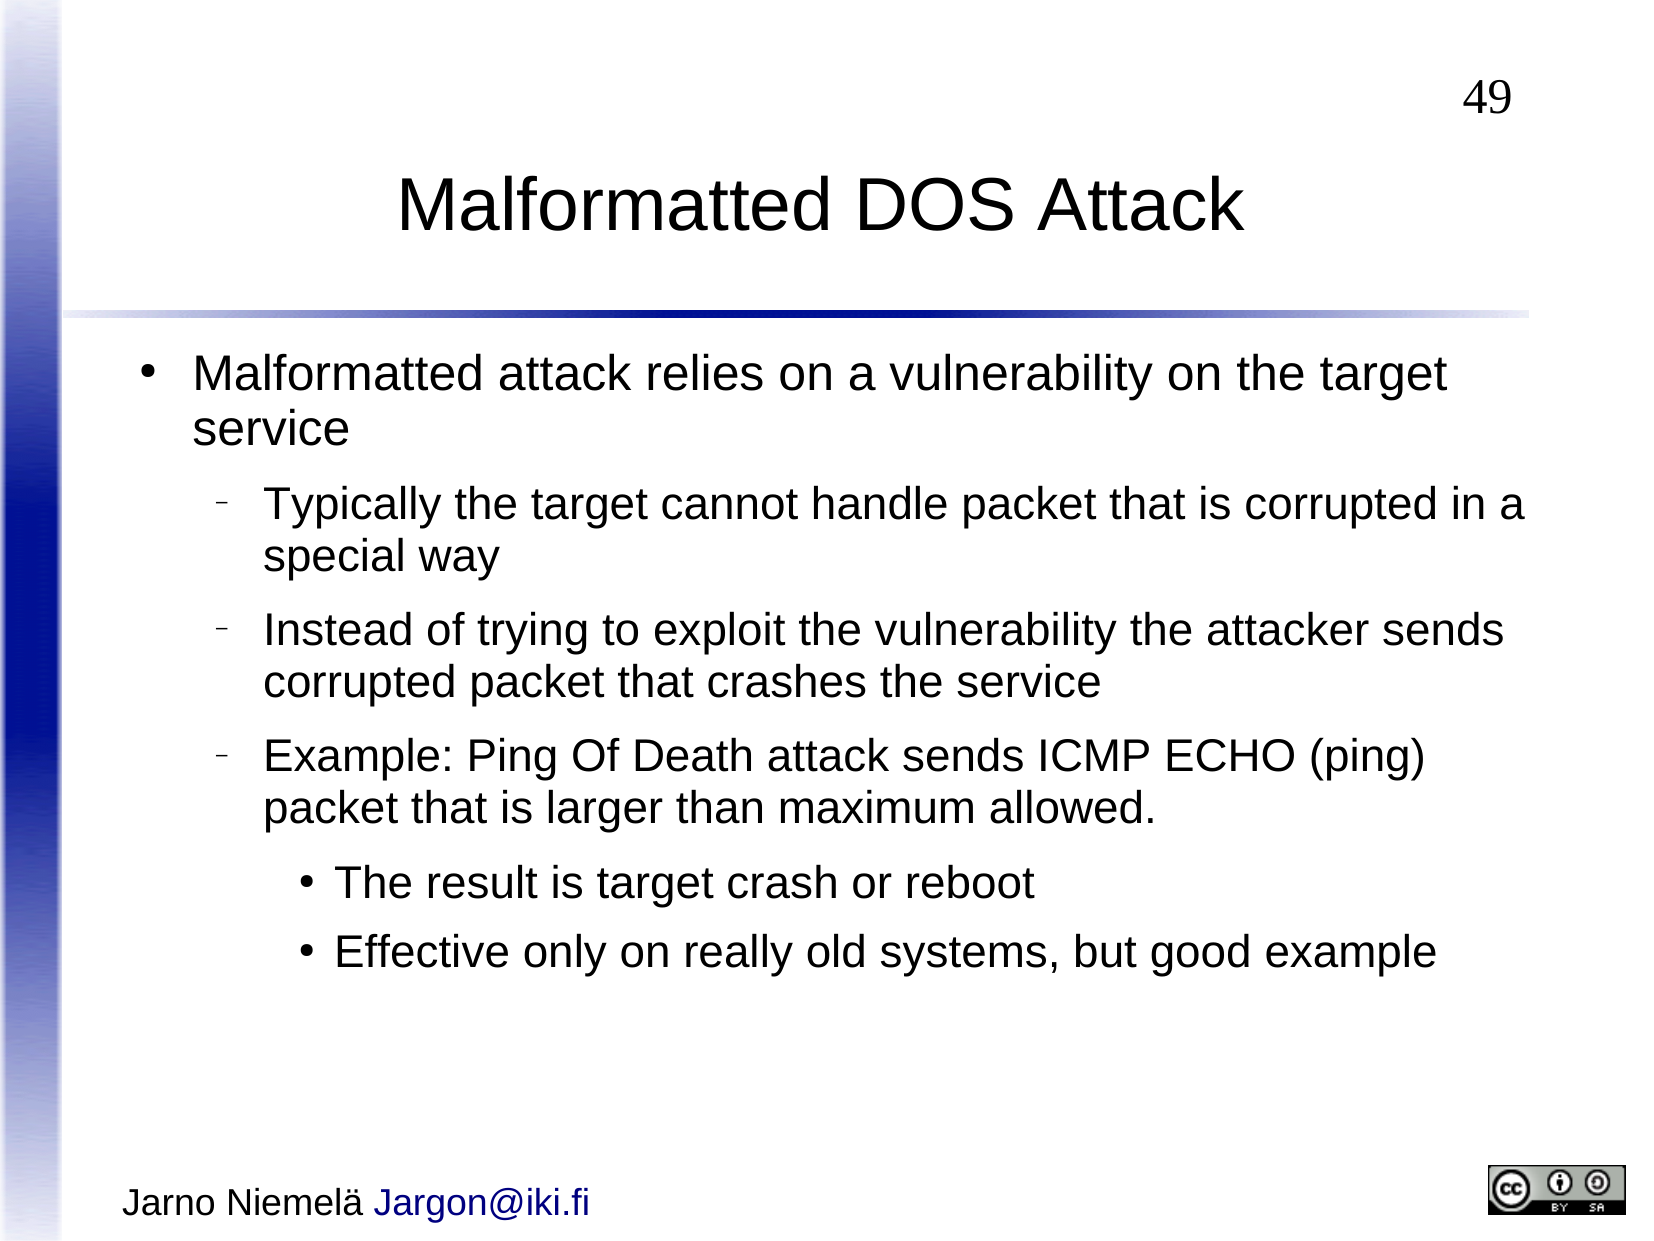

# Malformatted DOS Attack
Malformatted attack relies on a vulnerability on the target service
Typically the target cannot handle packet that is corrupted in a special way
Instead of trying to exploit the vulnerability the attacker sends corrupted packet that crashes the service
Example: Ping Of Death attack sends ICMP ECHO (ping) packet that is larger than maximum allowed.
The result is target crash or reboot
Effective only on really old systems, but good example